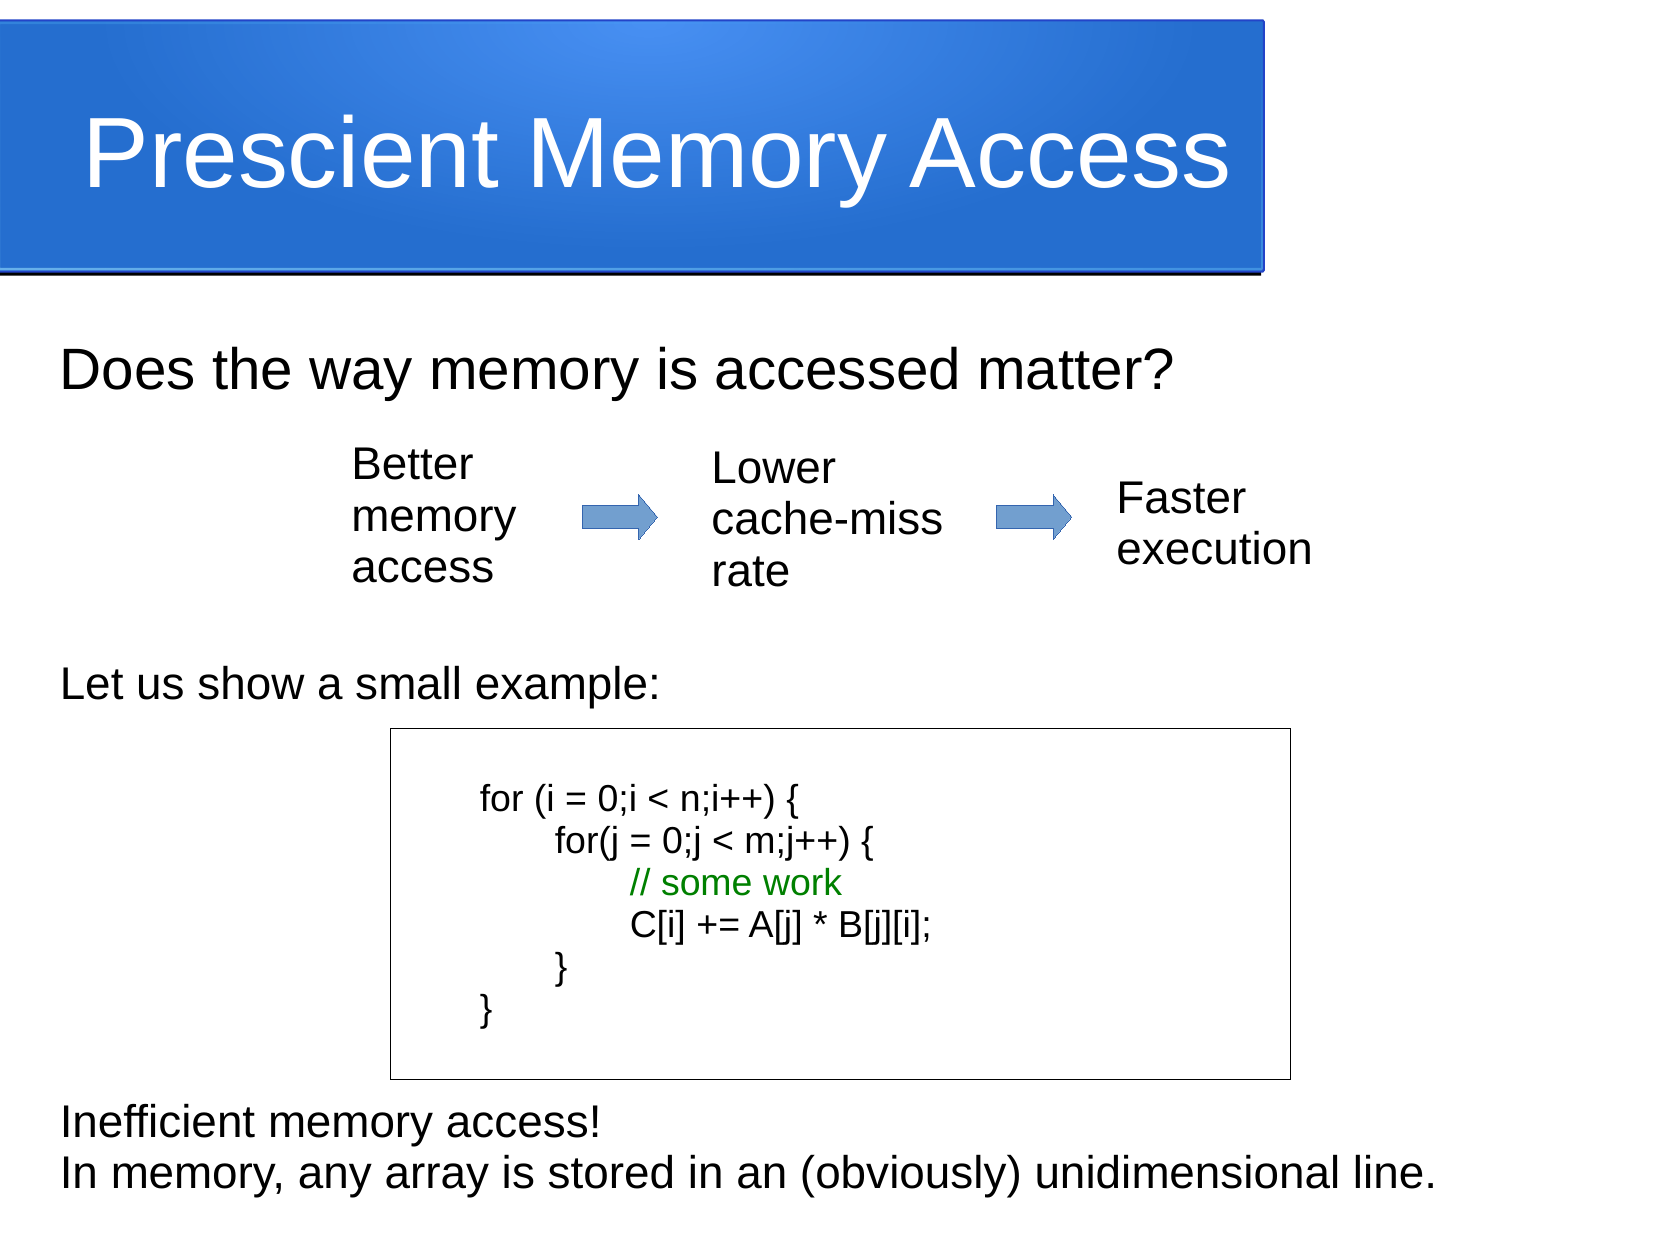

# Prescient Memory Access
Does the way memory is accessed matter?
Let us show a small example:
Better memory access
Lower cache-miss rate
Faster execution
	for (i = 0;i < n;i++) {
		for(j = 0;j < m;j++) {
			// some work
			C[i] += A[j] * B[j][i];
		}
	}
Inefficient memory access!
In memory, any array is stored in an (obviously) unidimensional line.